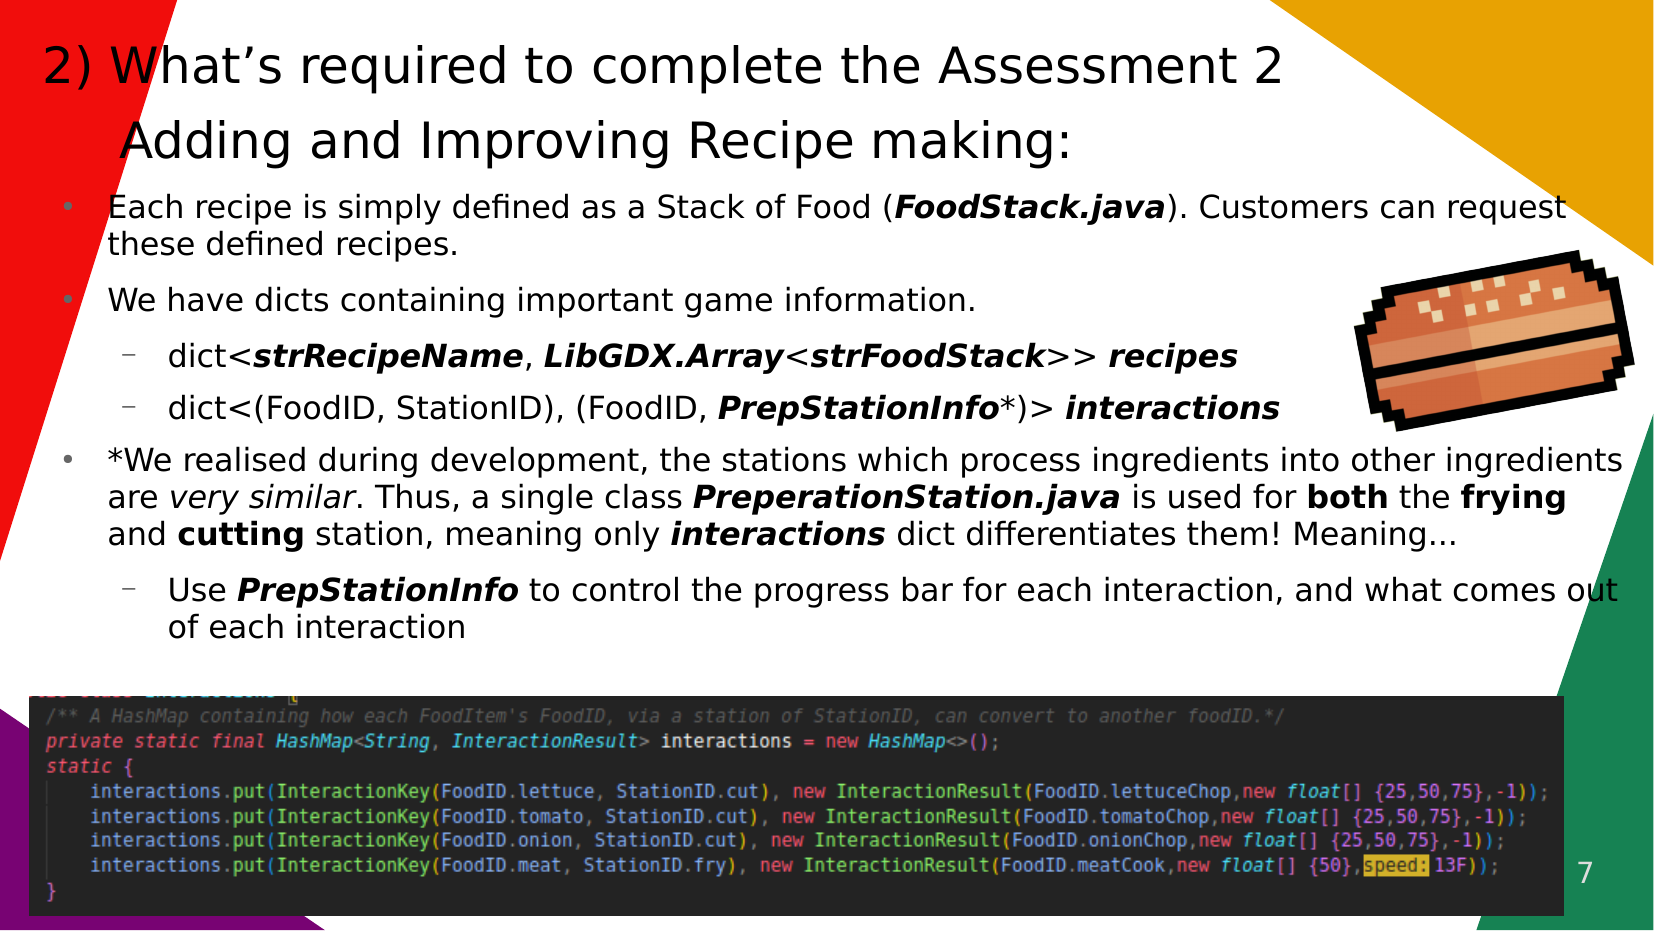

# 2) What’s required to complete the Assessment 2
Adding and Improving Recipe making:
Each recipe is simply defined as a Stack of Food (FoodStack.java). Customers can request these defined recipes.
We have dicts containing important game information.
dict<strRecipeName, LibGDX.Array<strFoodStack>> recipes
dict<(FoodID, StationID), (FoodID, PrepStationInfo*)> interactions
*We realised during development, the stations which process ingredients into other ingredients are very similar. Thus, a single class PreperationStation.java is used for both the frying and cutting station, meaning only interactions dict differentiates them! Meaning...
Use PrepStationInfo to control the progress bar for each interaction, and what comes out of each interaction
7